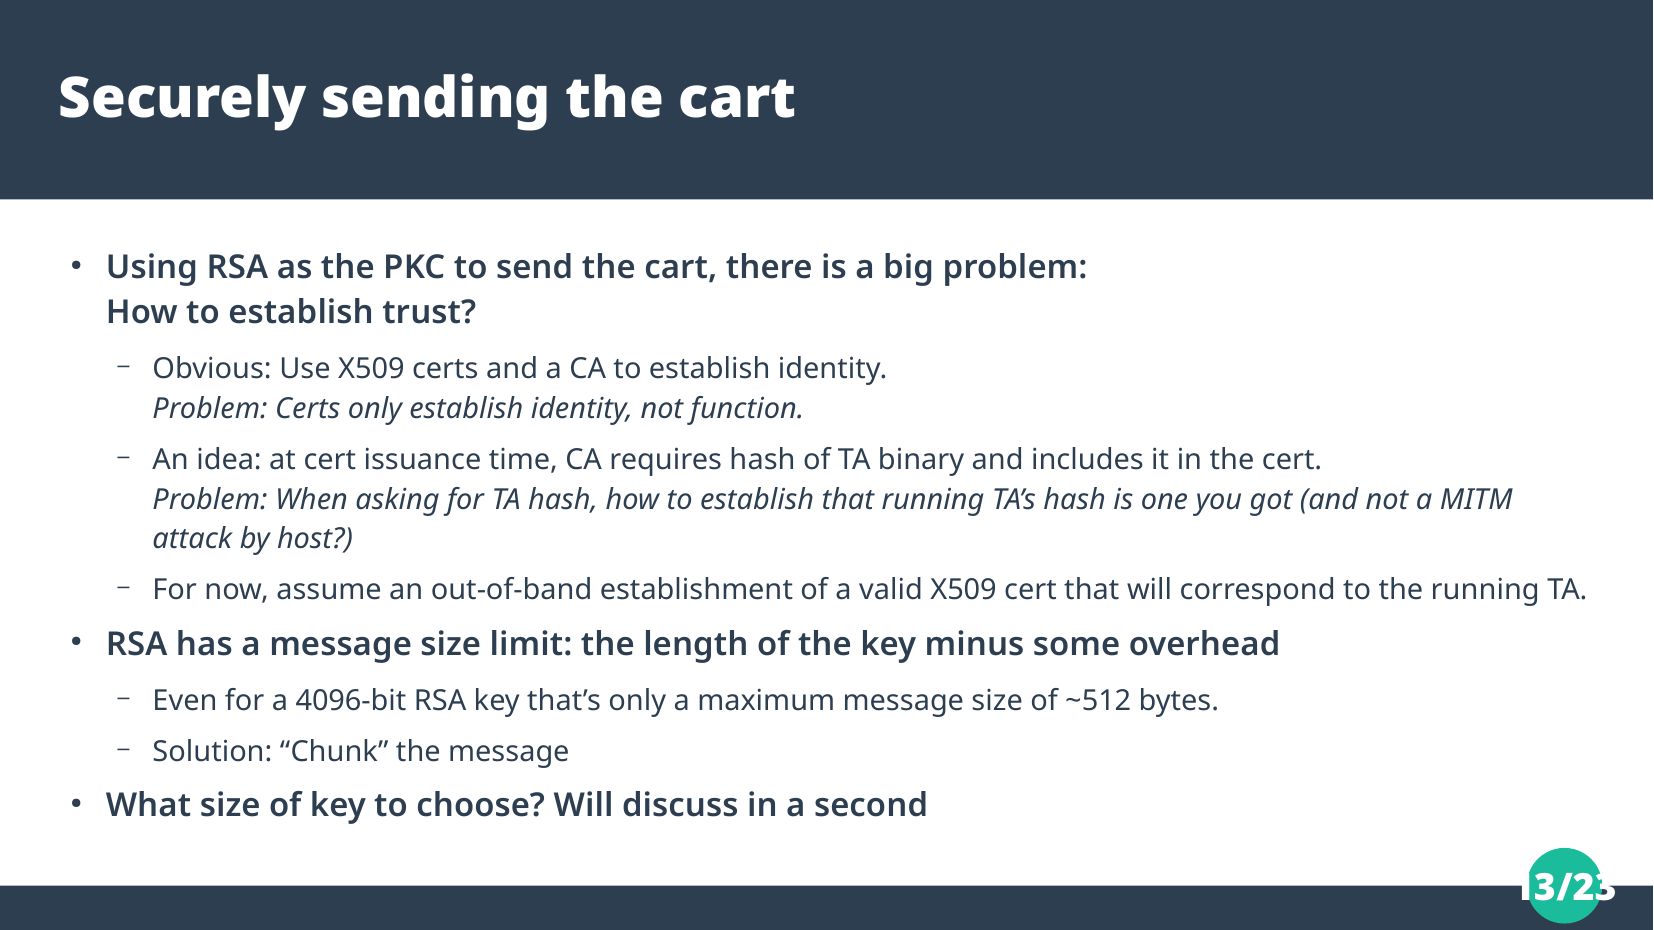

# Securely sending the cart
Using RSA as the PKC to send the cart, there is a big problem:
How to establish trust?
Obvious: Use X509 certs and a CA to establish identity.
Problem: Certs only establish identity, not function.
An idea: at cert issuance time, CA requires hash of TA binary and includes it in the cert.
Problem: When asking for TA hash, how to establish that running TA’s hash is one you got (and not a MITM attack by host?)
For now, assume an out-of-band establishment of a valid X509 cert that will correspond to the running TA.
RSA has a message size limit: the length of the key minus some overhead
Even for a 4096-bit RSA key that’s only a maximum message size of ~512 bytes.
Solution: “Chunk” the message
What size of key to choose? Will discuss in a second